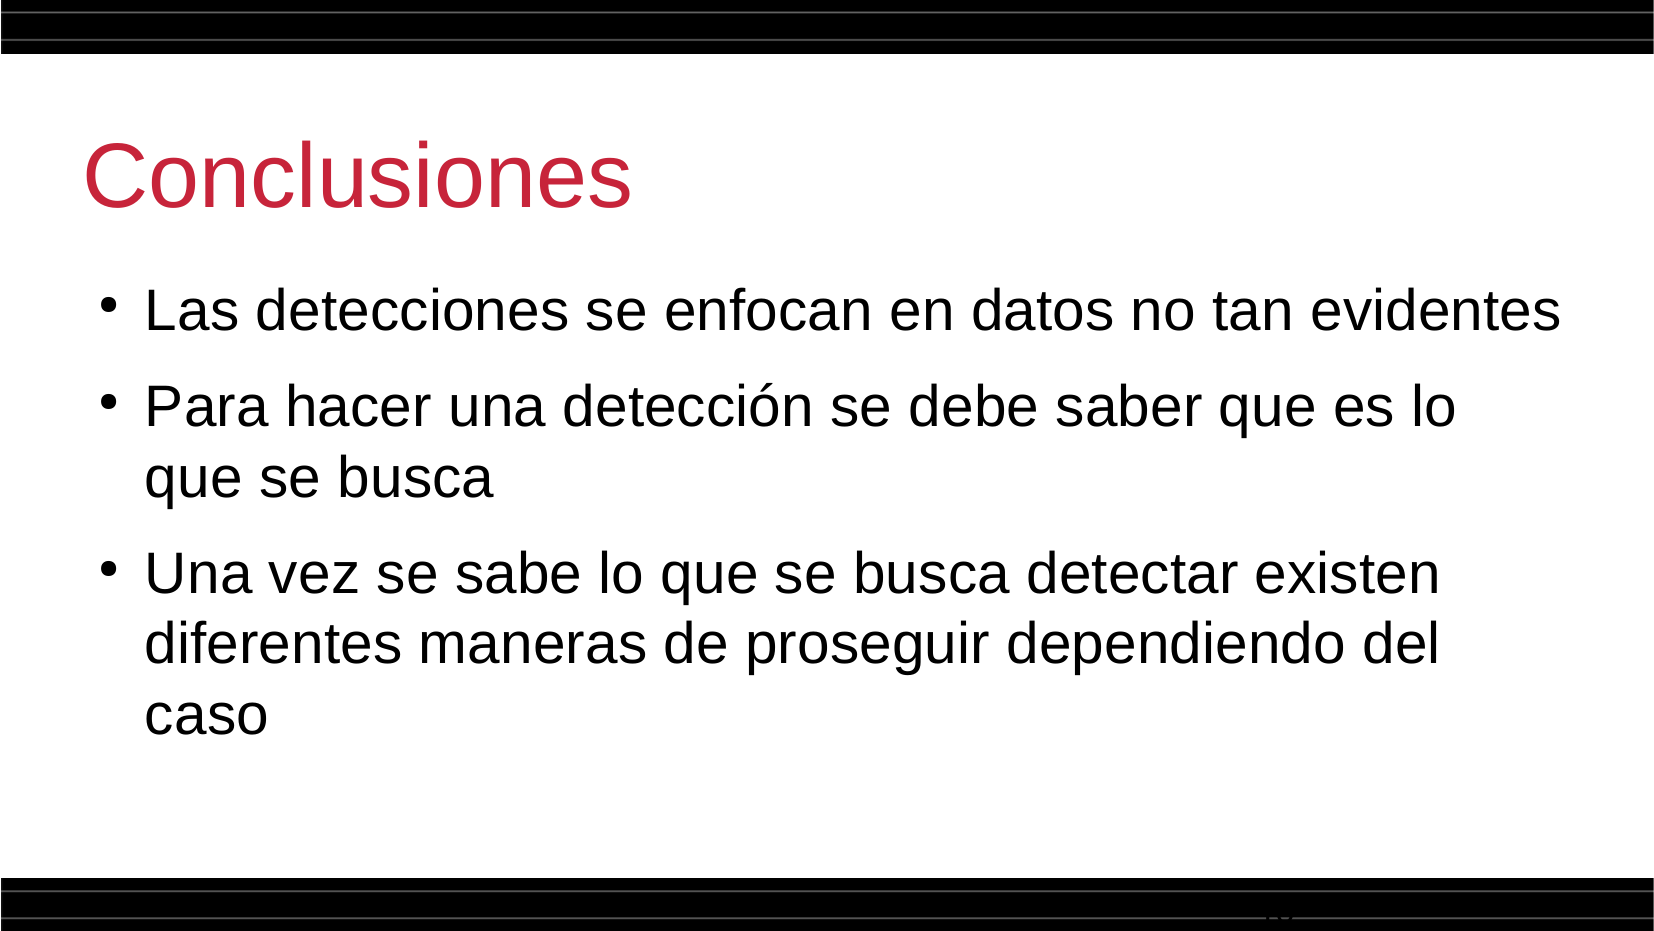

# Conclusiones
Las detecciones se enfocan en datos no tan evidentes
Para hacer una detección se debe saber que es lo que se busca
Una vez se sabe lo que se busca detectar existen diferentes maneras de proseguir dependiendo del caso